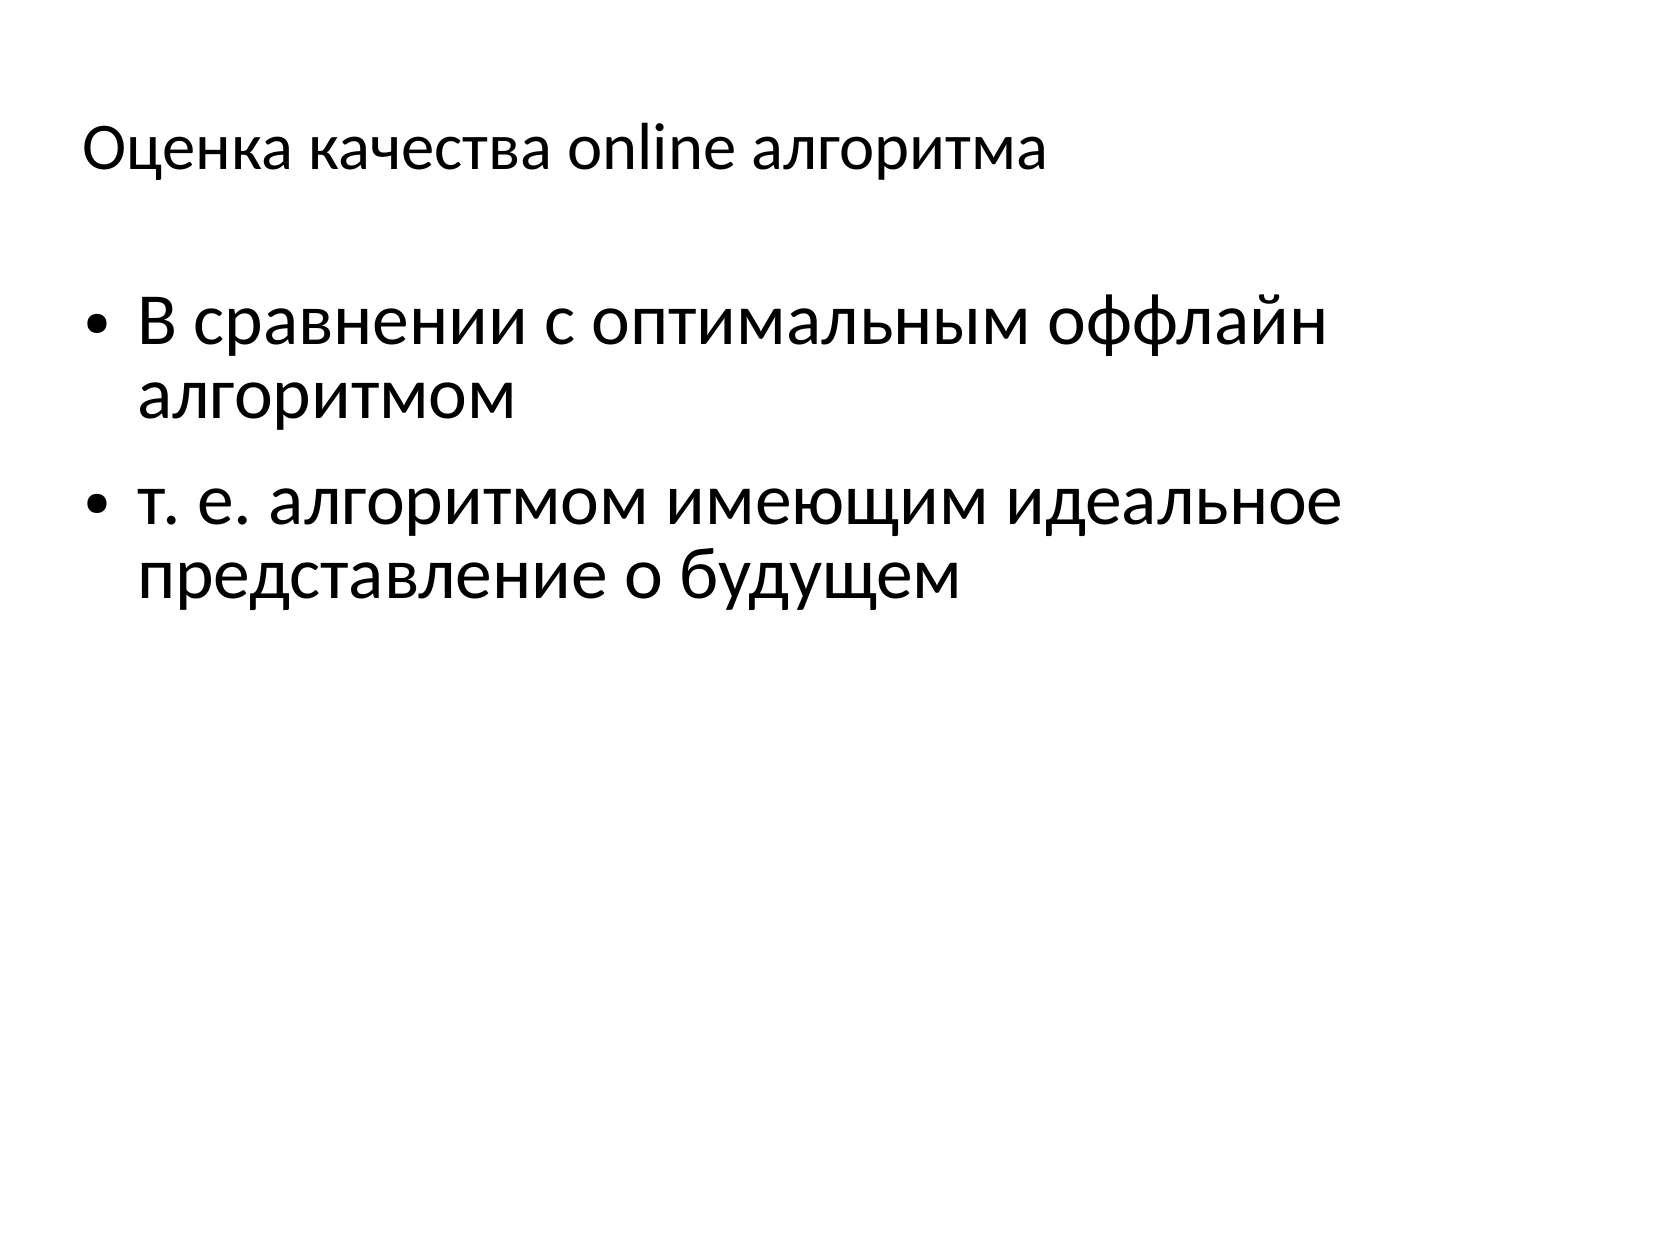

# Оценка качества online алгоритма
В сравнении с оптимальным оффлайн алгоритмом
т. е. алгоритмом имеющим идеальное представление о будущем